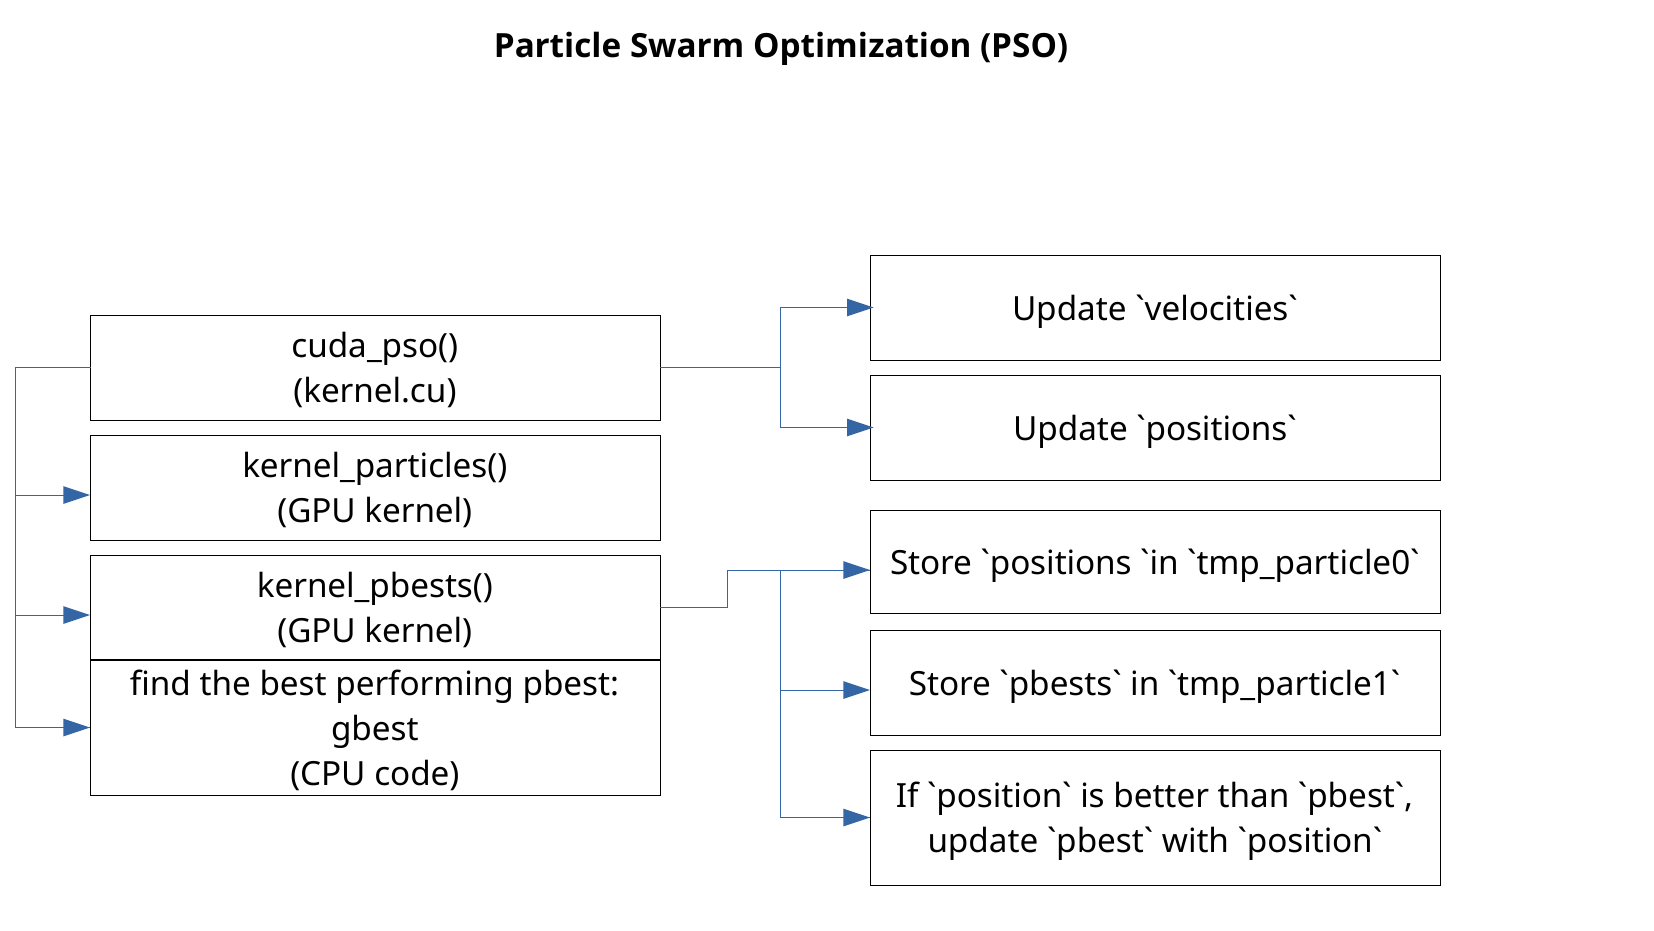

Particle Swarm Optimization (PSO)
Update `velocities`
cuda_pso()
(kernel.cu)
Update `positions`
kernel_particles()
(GPU kernel)
Store `positions `in `tmp_particle0`
kernel_pbests()
(GPU kernel)
Store `pbests` in `tmp_particle1`
find the best performing pbest: gbest
(CPU code)
If `position` is better than `pbest`, update `pbest` with `position`